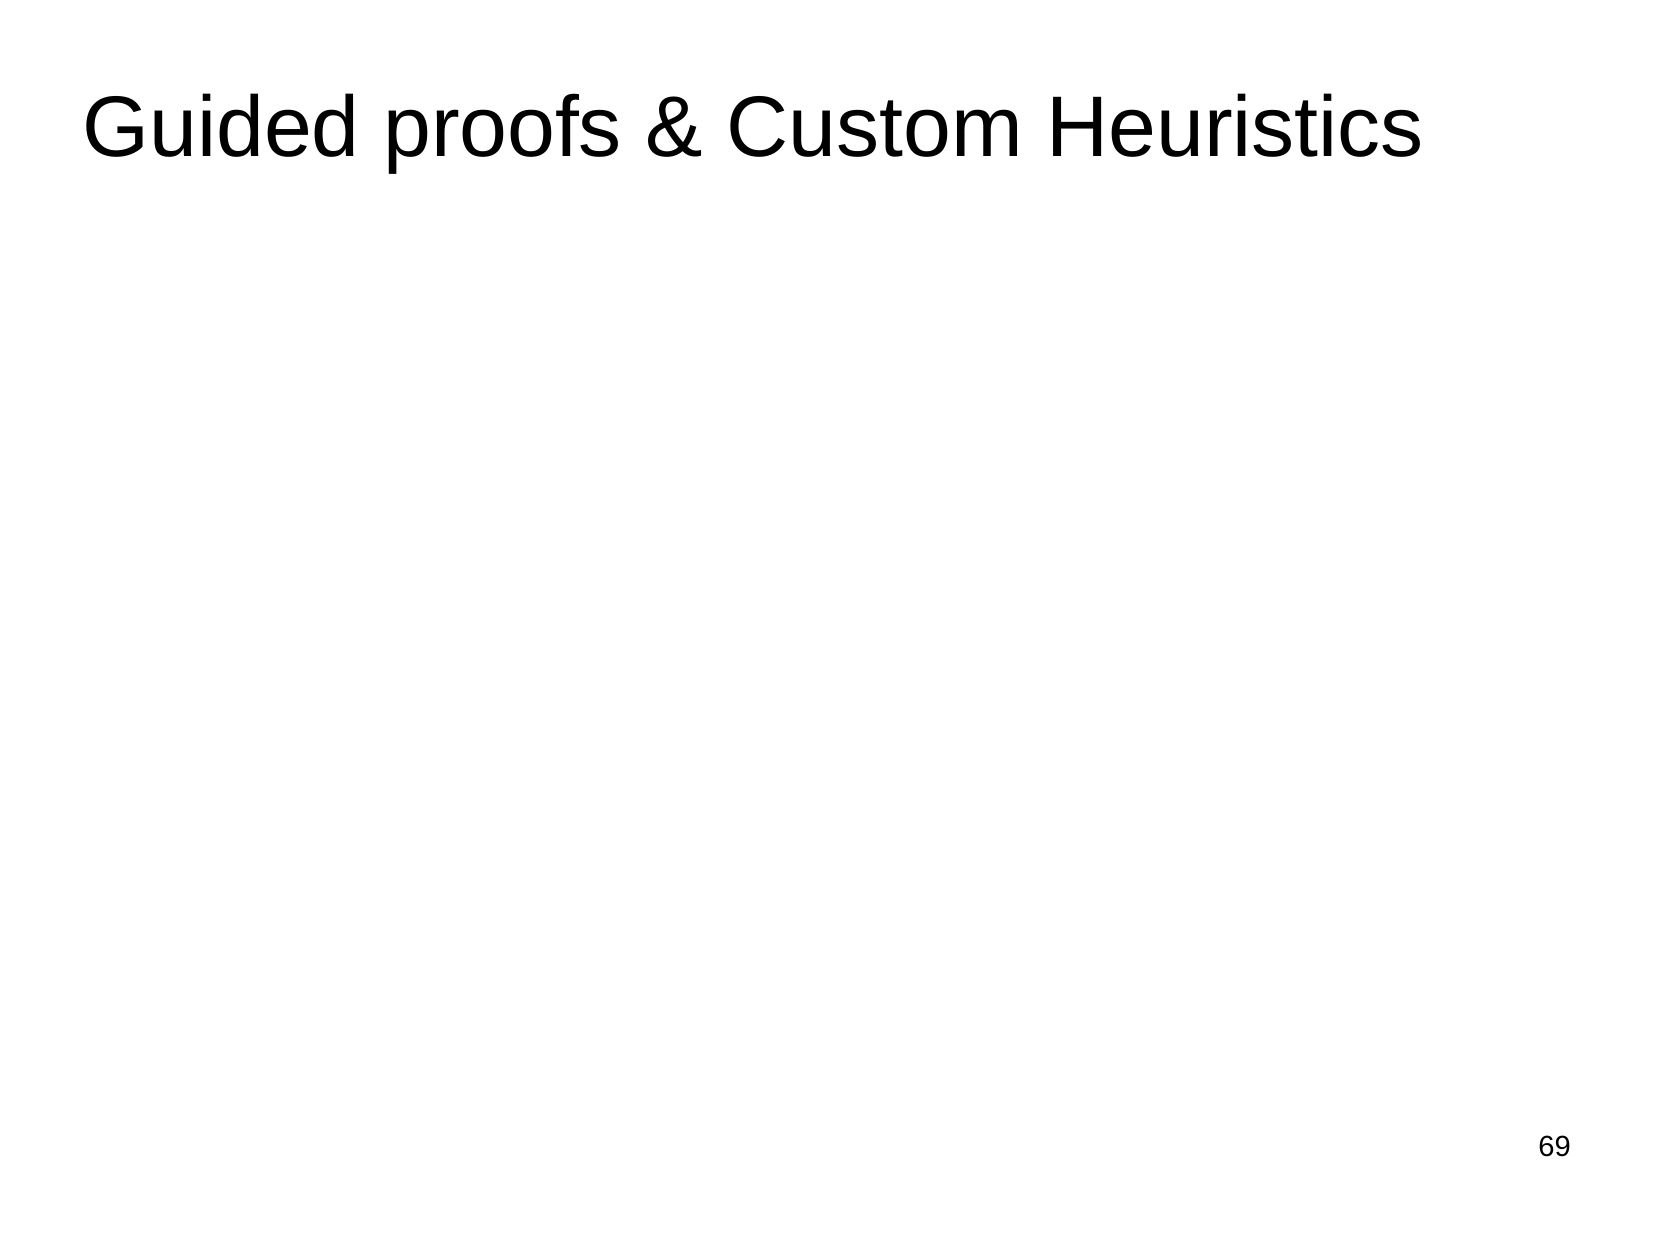

# Guided proofs & Custom Heuristics
69